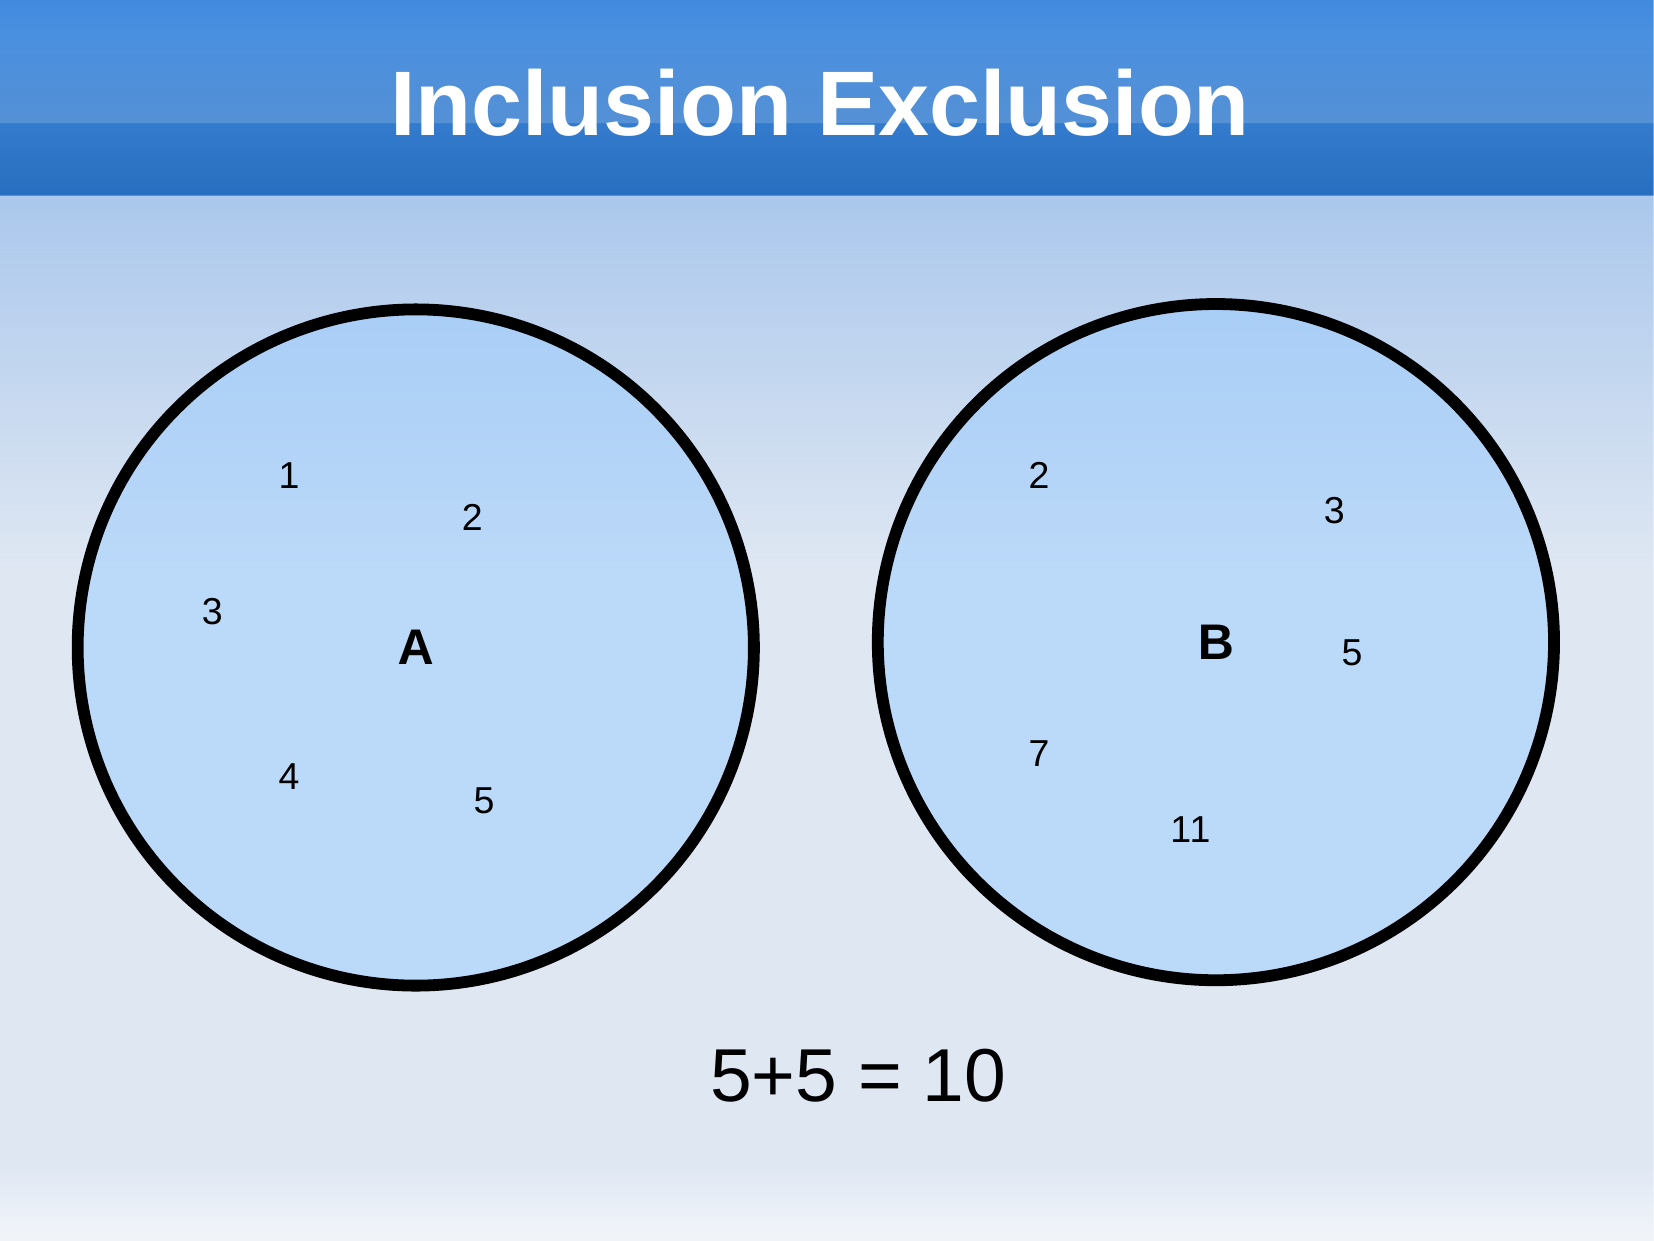

# Inclusion Exclusion
B
A
1
2
3
2
3
5
7
4
5
11
5+5 = 10